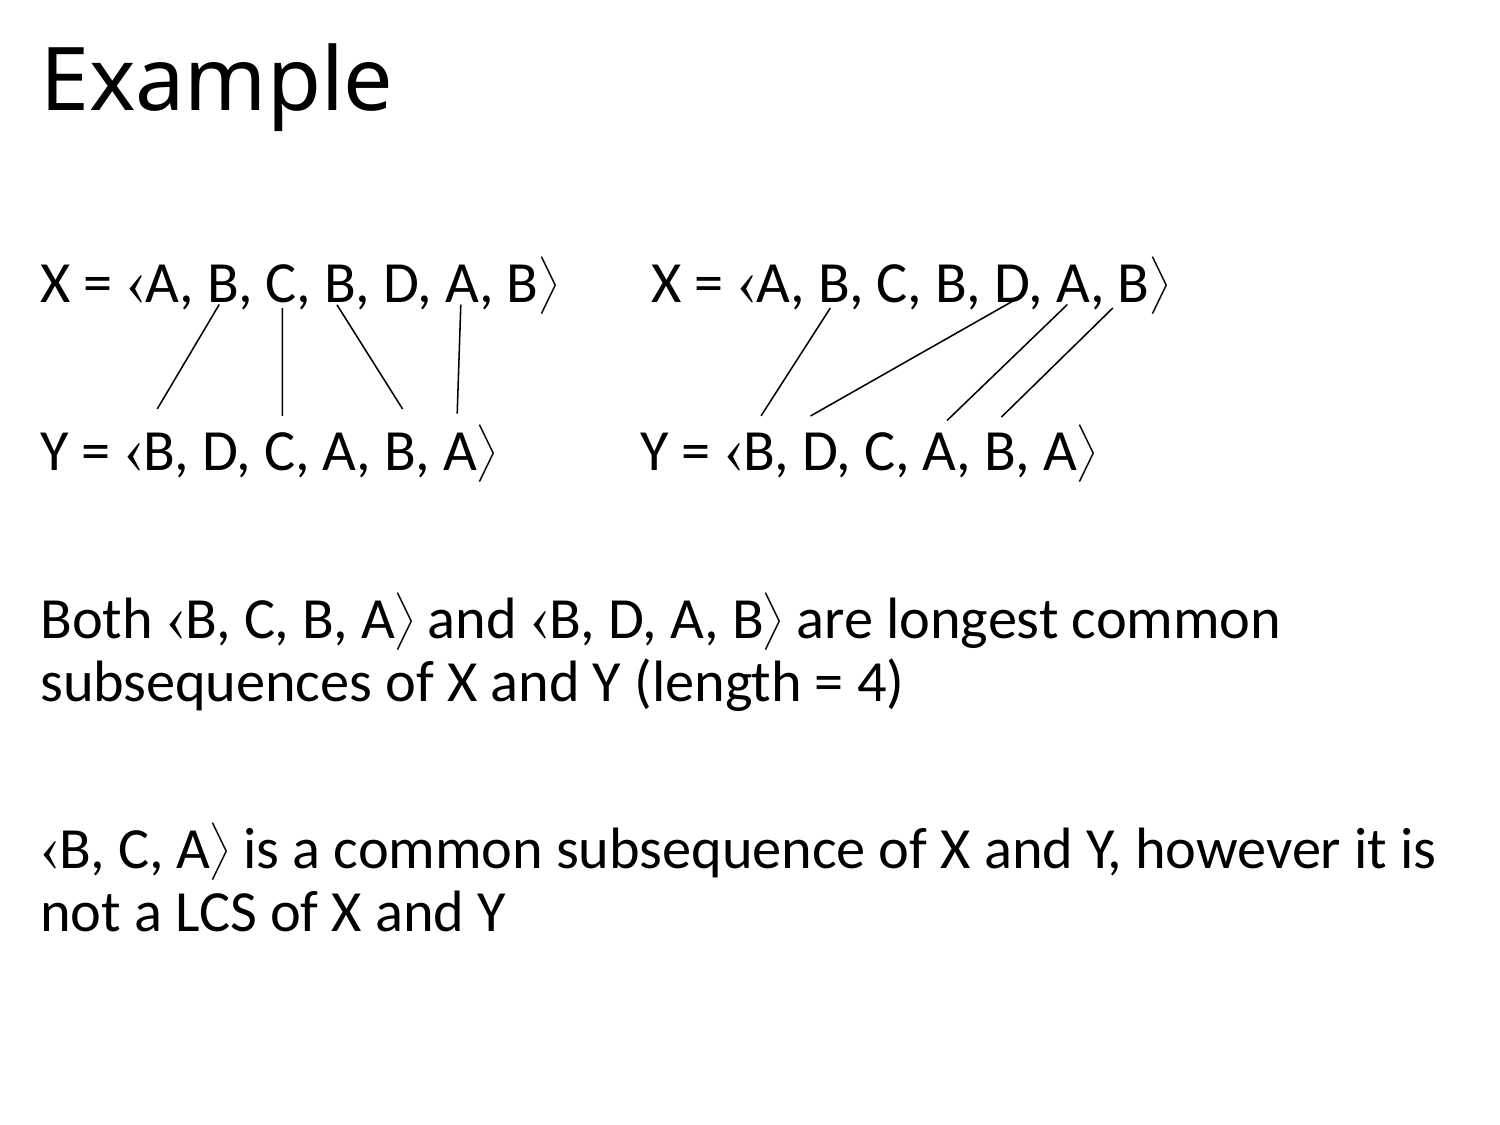

# Example
X = A, B, C, B, D, A, B X = A, B, C, B, D, A, B
Y = B, D, C, A, B, A	Y = B, D, C, A, B, A
Both B, C, B, A and B, D, A, B are longest common subsequences of X and Y (length = 4)
B, C, A is a common subsequence of X and Y, however it is not a LCS of X and Y